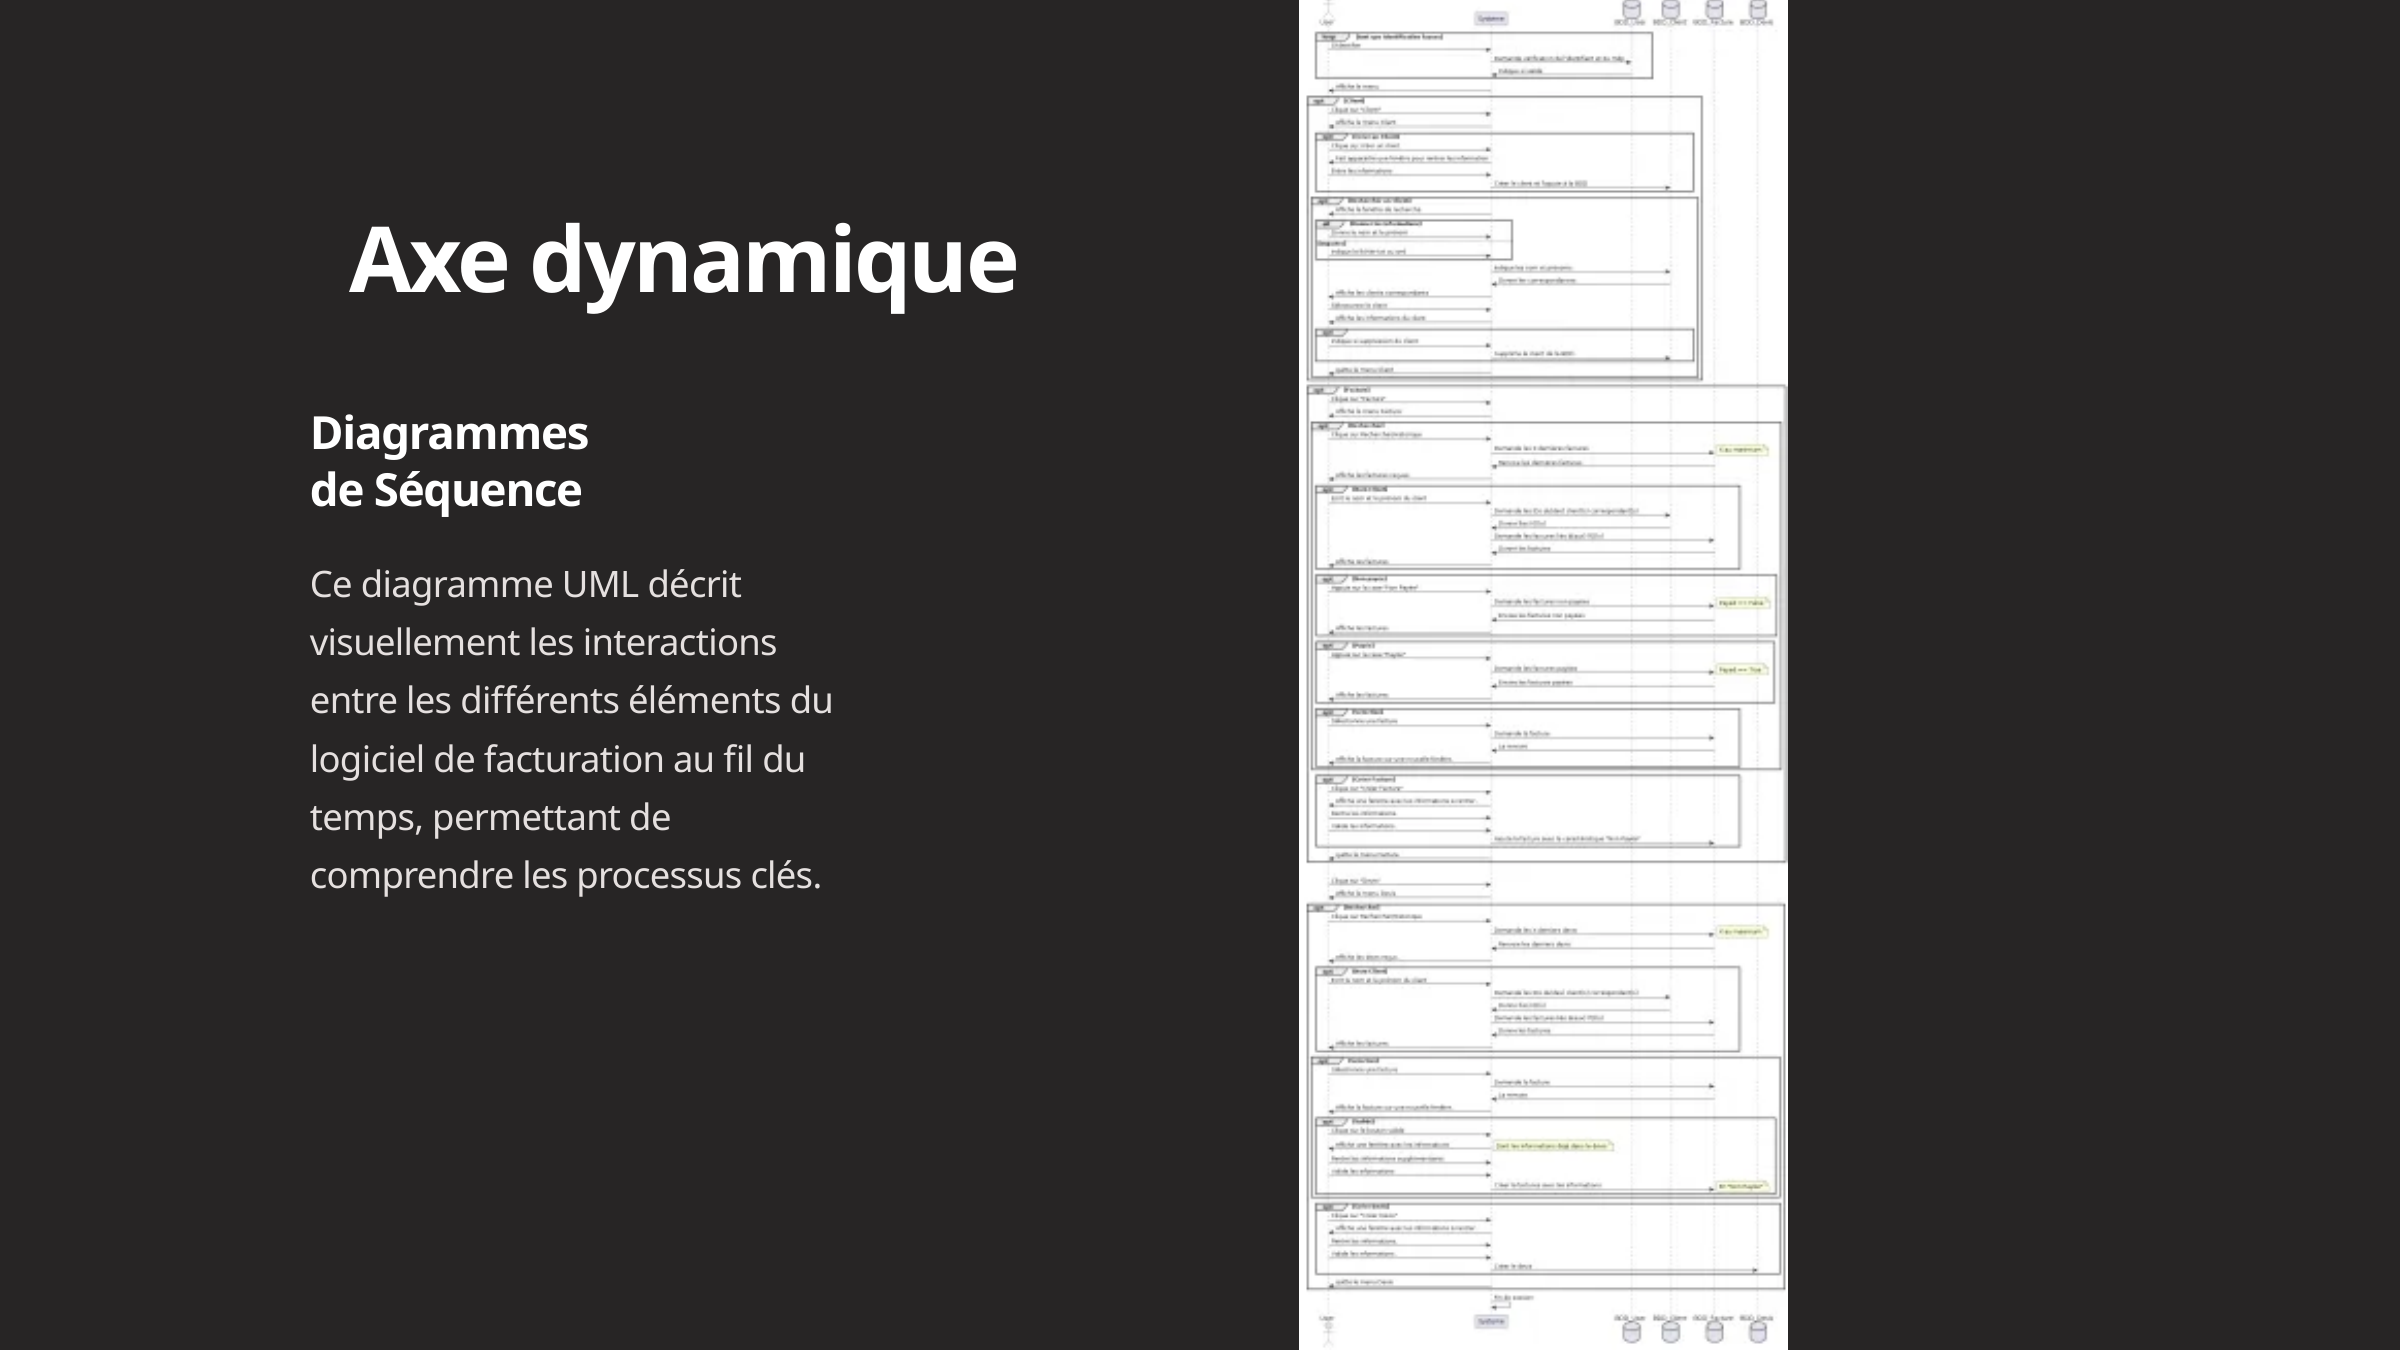

Axe dynamique
Diagrammes de Séquence
Ce diagramme UML décrit visuellement les interactions entre les différents éléments du logiciel de facturation au fil du temps, permettant de comprendre les processus clés.